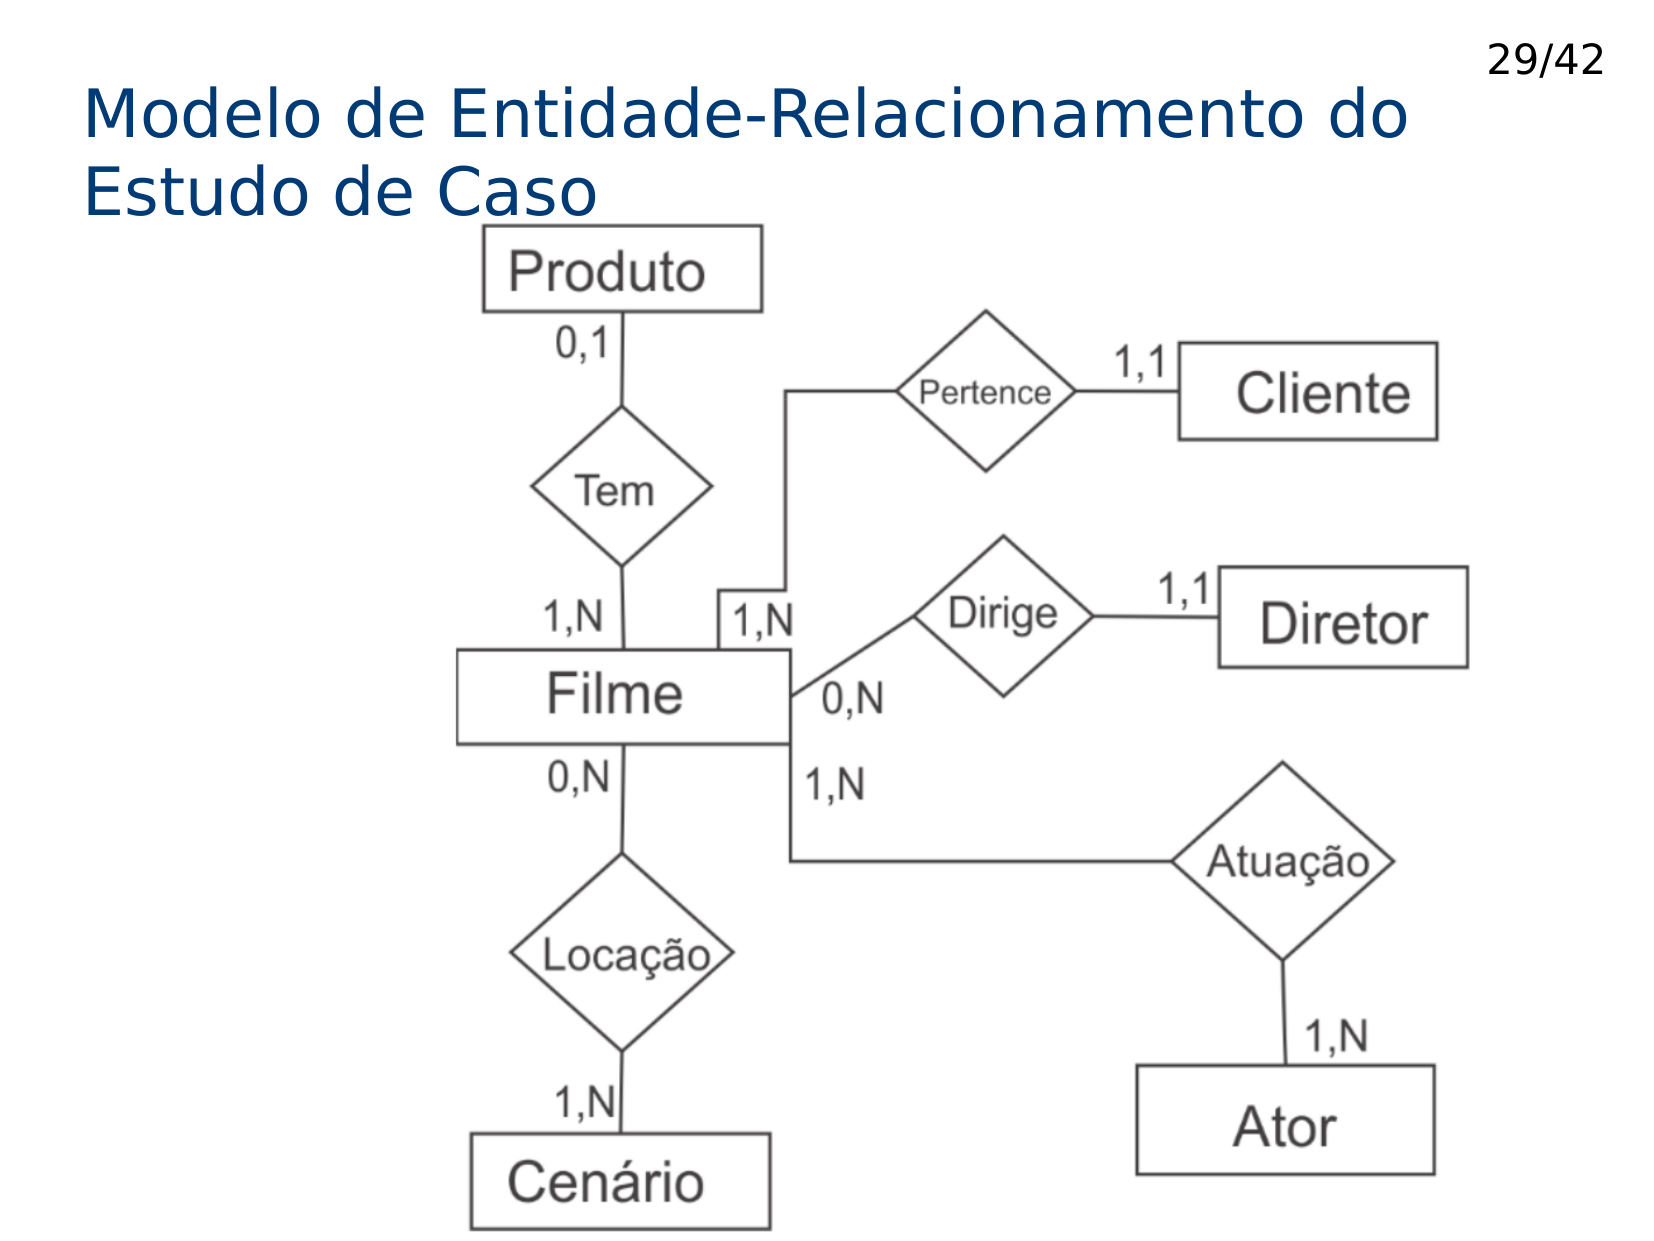

29
# Modelo de Entidade-Relacionamento do Estudo de Caso